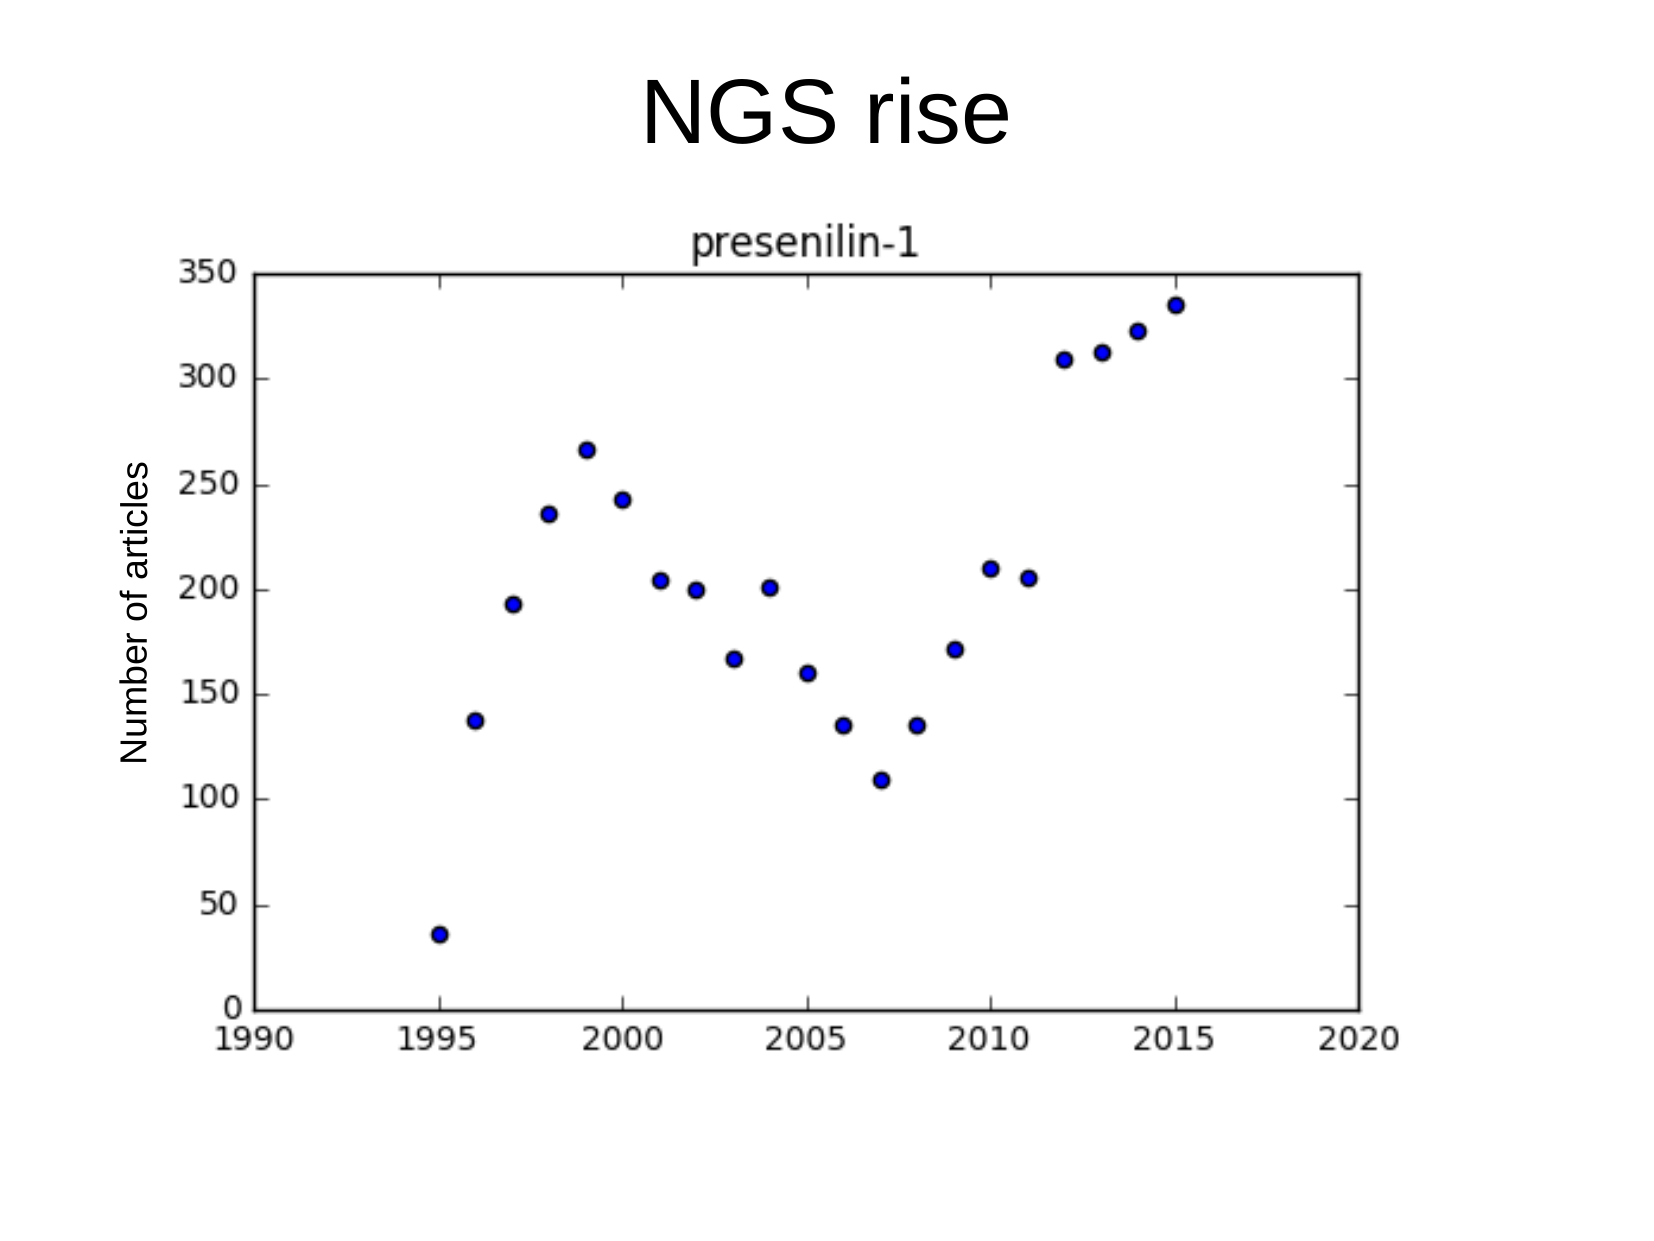

# NGS rise
Early disease contributor
Number of articles